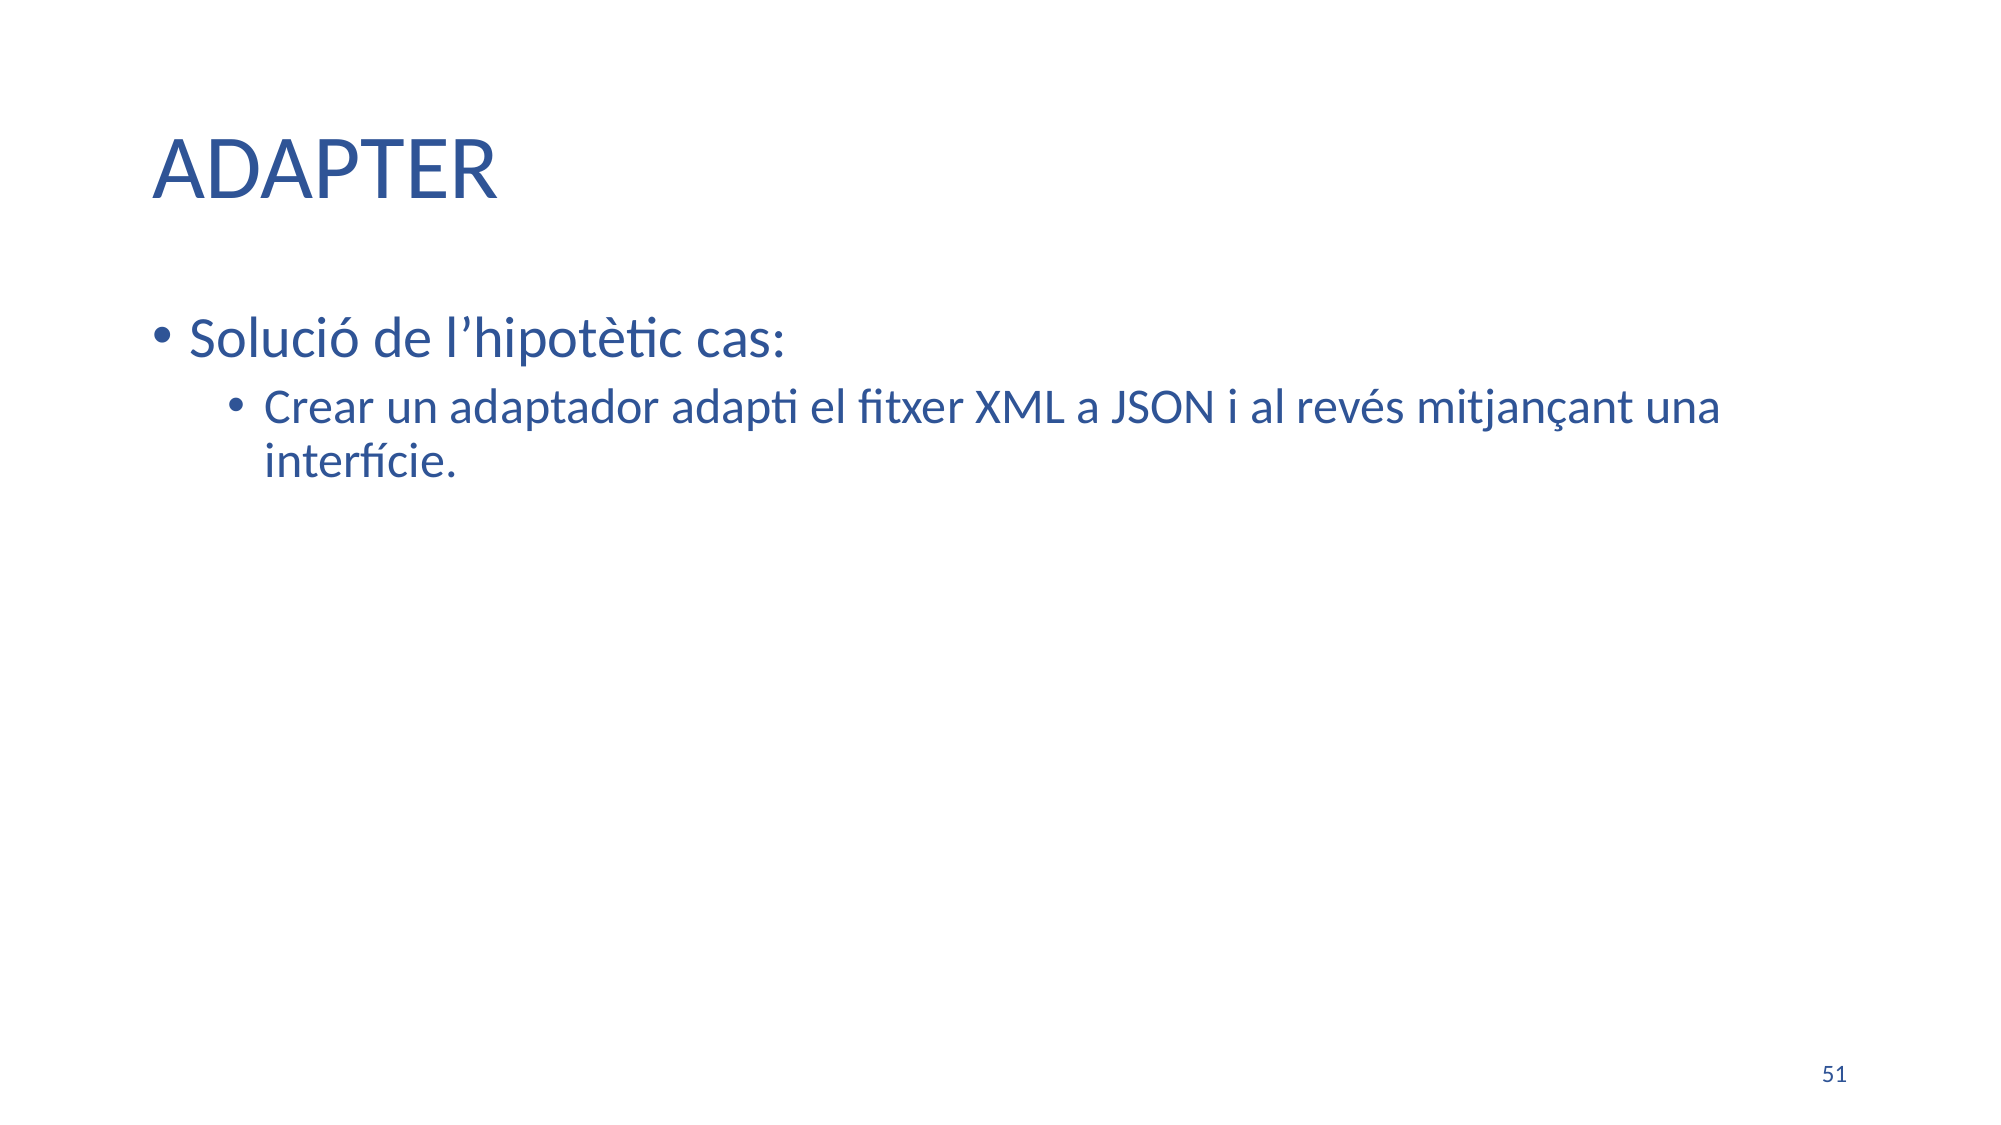

# ADAPTER
Solució de l’hipotètic cas:
Crear un adaptador adapti el fitxer XML a JSON i al revés mitjançant una interfície.